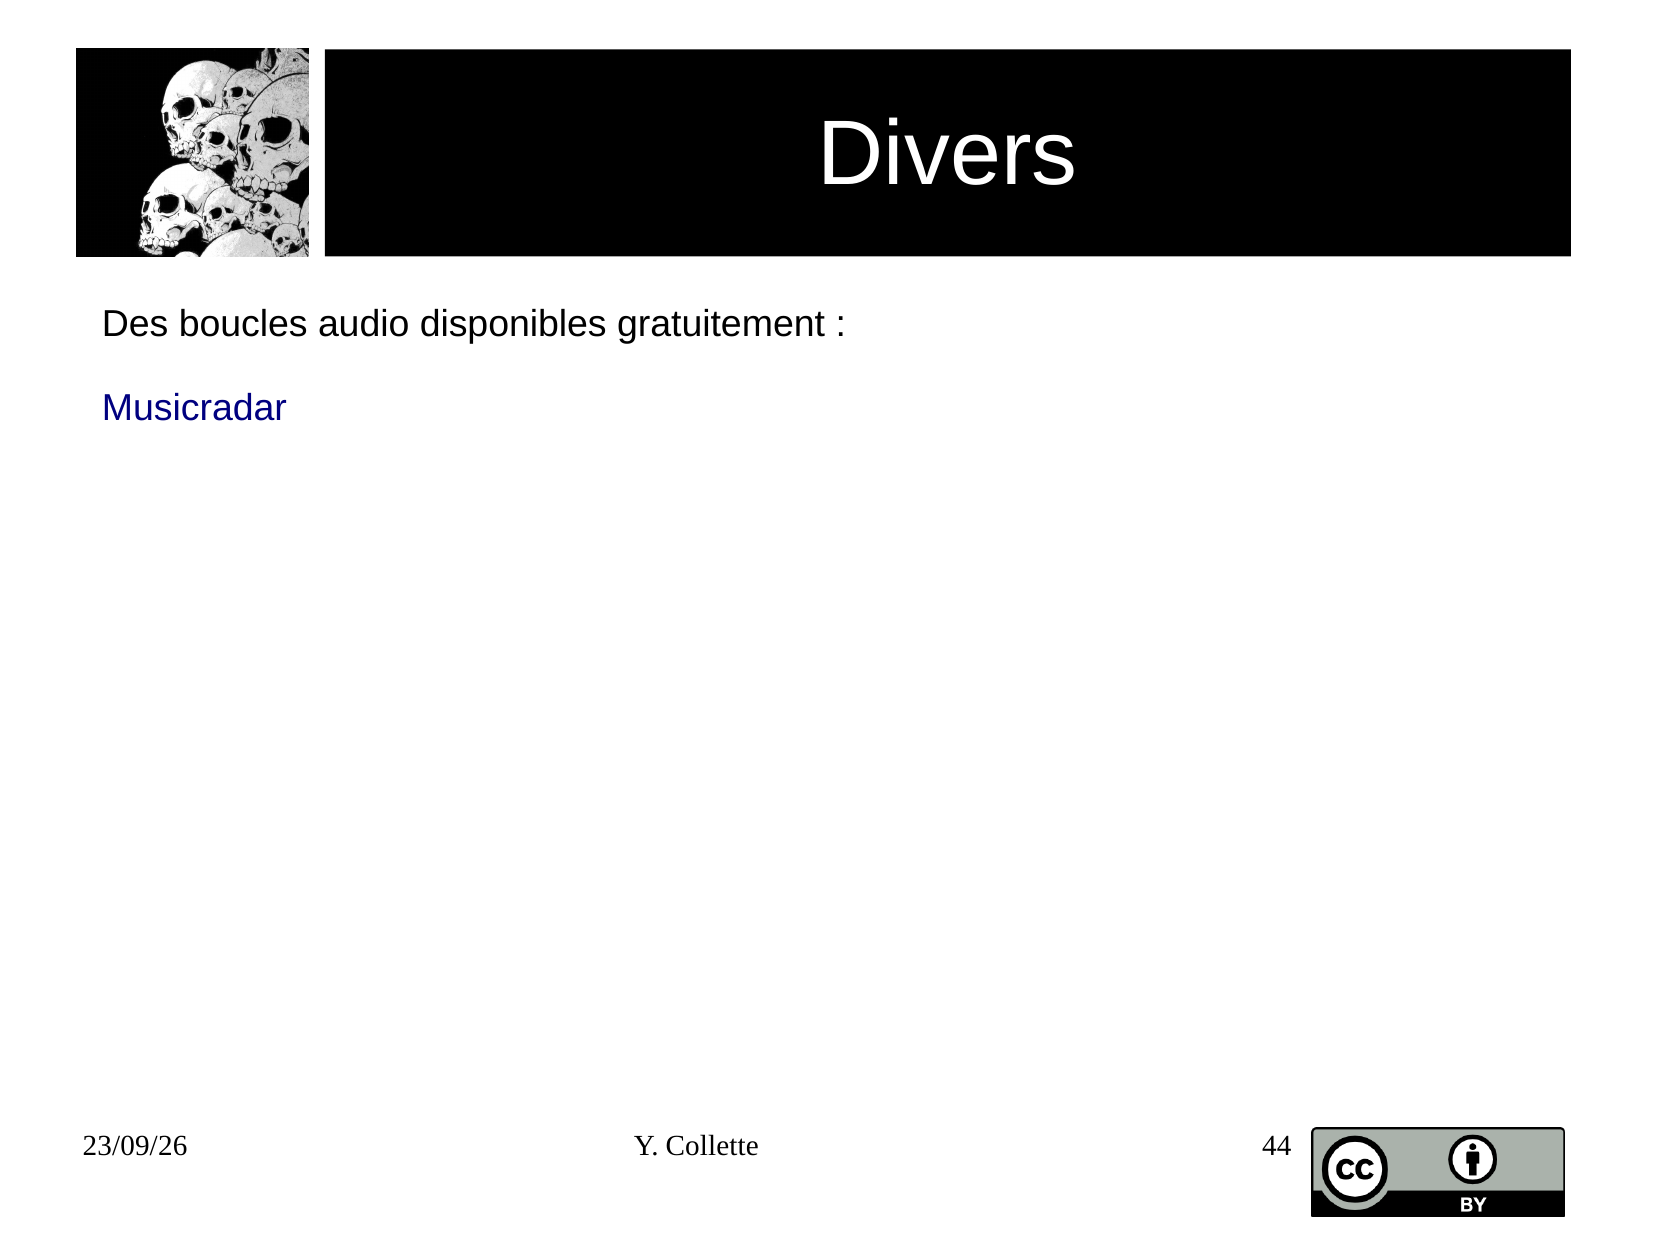

# Divers
Des boucles audio disponibles gratuitement :
Musicradar
Y. Collette
44